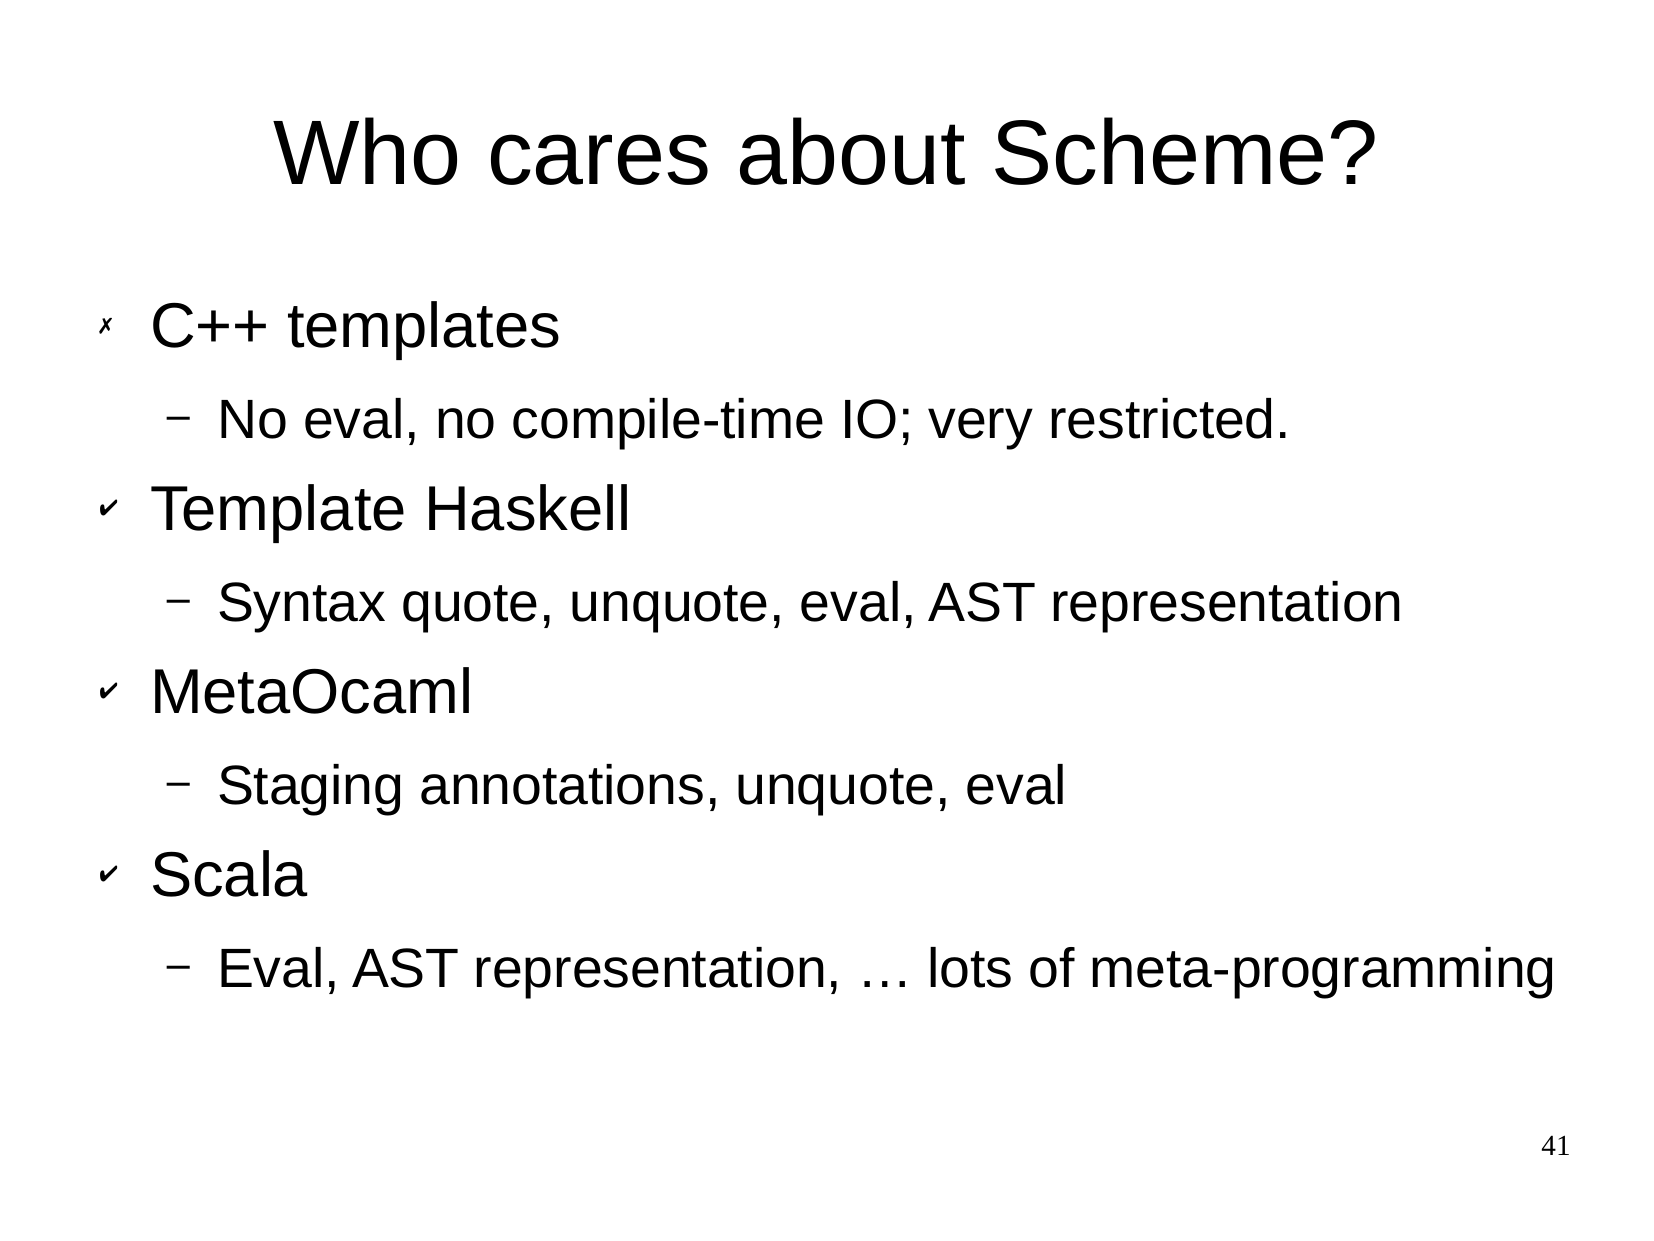

# Who cares about Scheme?
C++ templates
No eval, no compile-time IO; very restricted.
Template Haskell
Syntax quote, unquote, eval, AST representation
MetaOcaml
Staging annotations, unquote, eval
Scala
Eval, AST representation, … lots of meta-programming
41